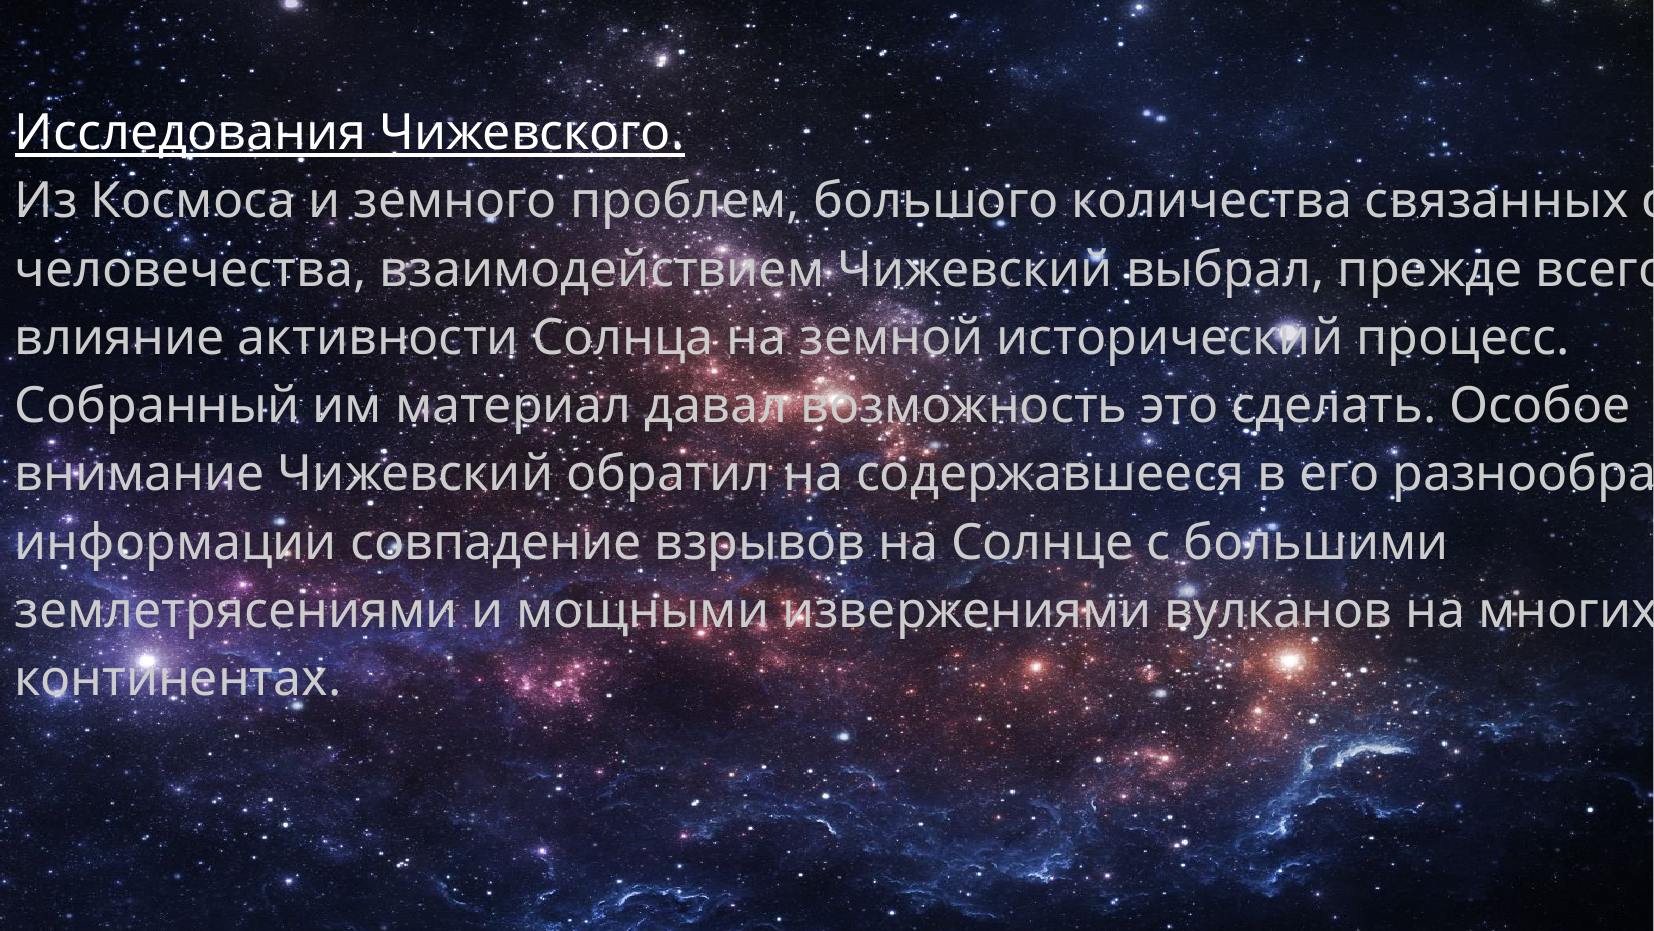

Исследования Чижевского.
Из Космоса и земного проблем, большого количества связанных с
человечества, взаимодействием Чижевский выбрал, прежде всего,
влияние активности Солнца на земной исторический процесс.
Собранный им материал давал возможность это сделать. Особое
внимание Чижевский обратил на содержавшееся в его разнообразной
информации совпадение взрывов на Солнце с большими
землетрясениями и мощными извержениями вулканов на многих
континентах.